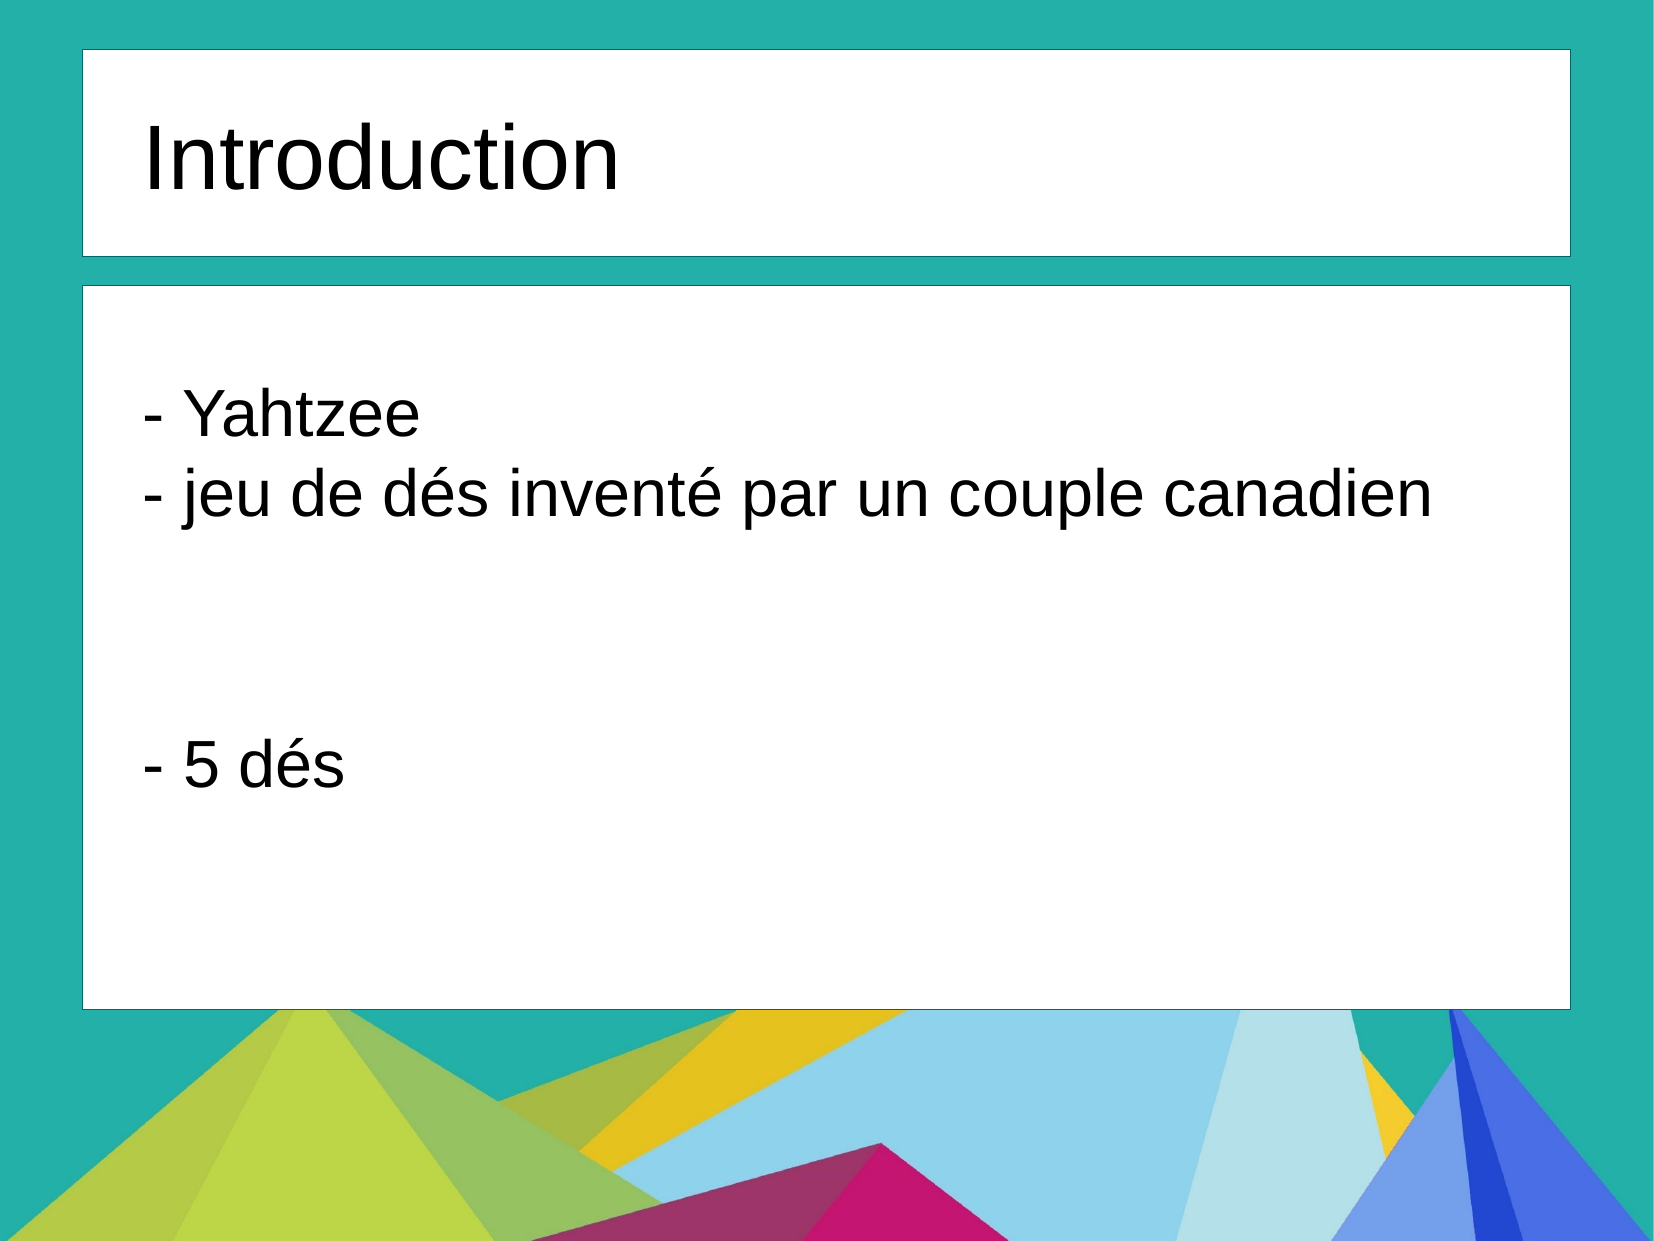

# Introduction
- Yahtzee
- jeu de dés inventé par un couple canadien
- 5 dés